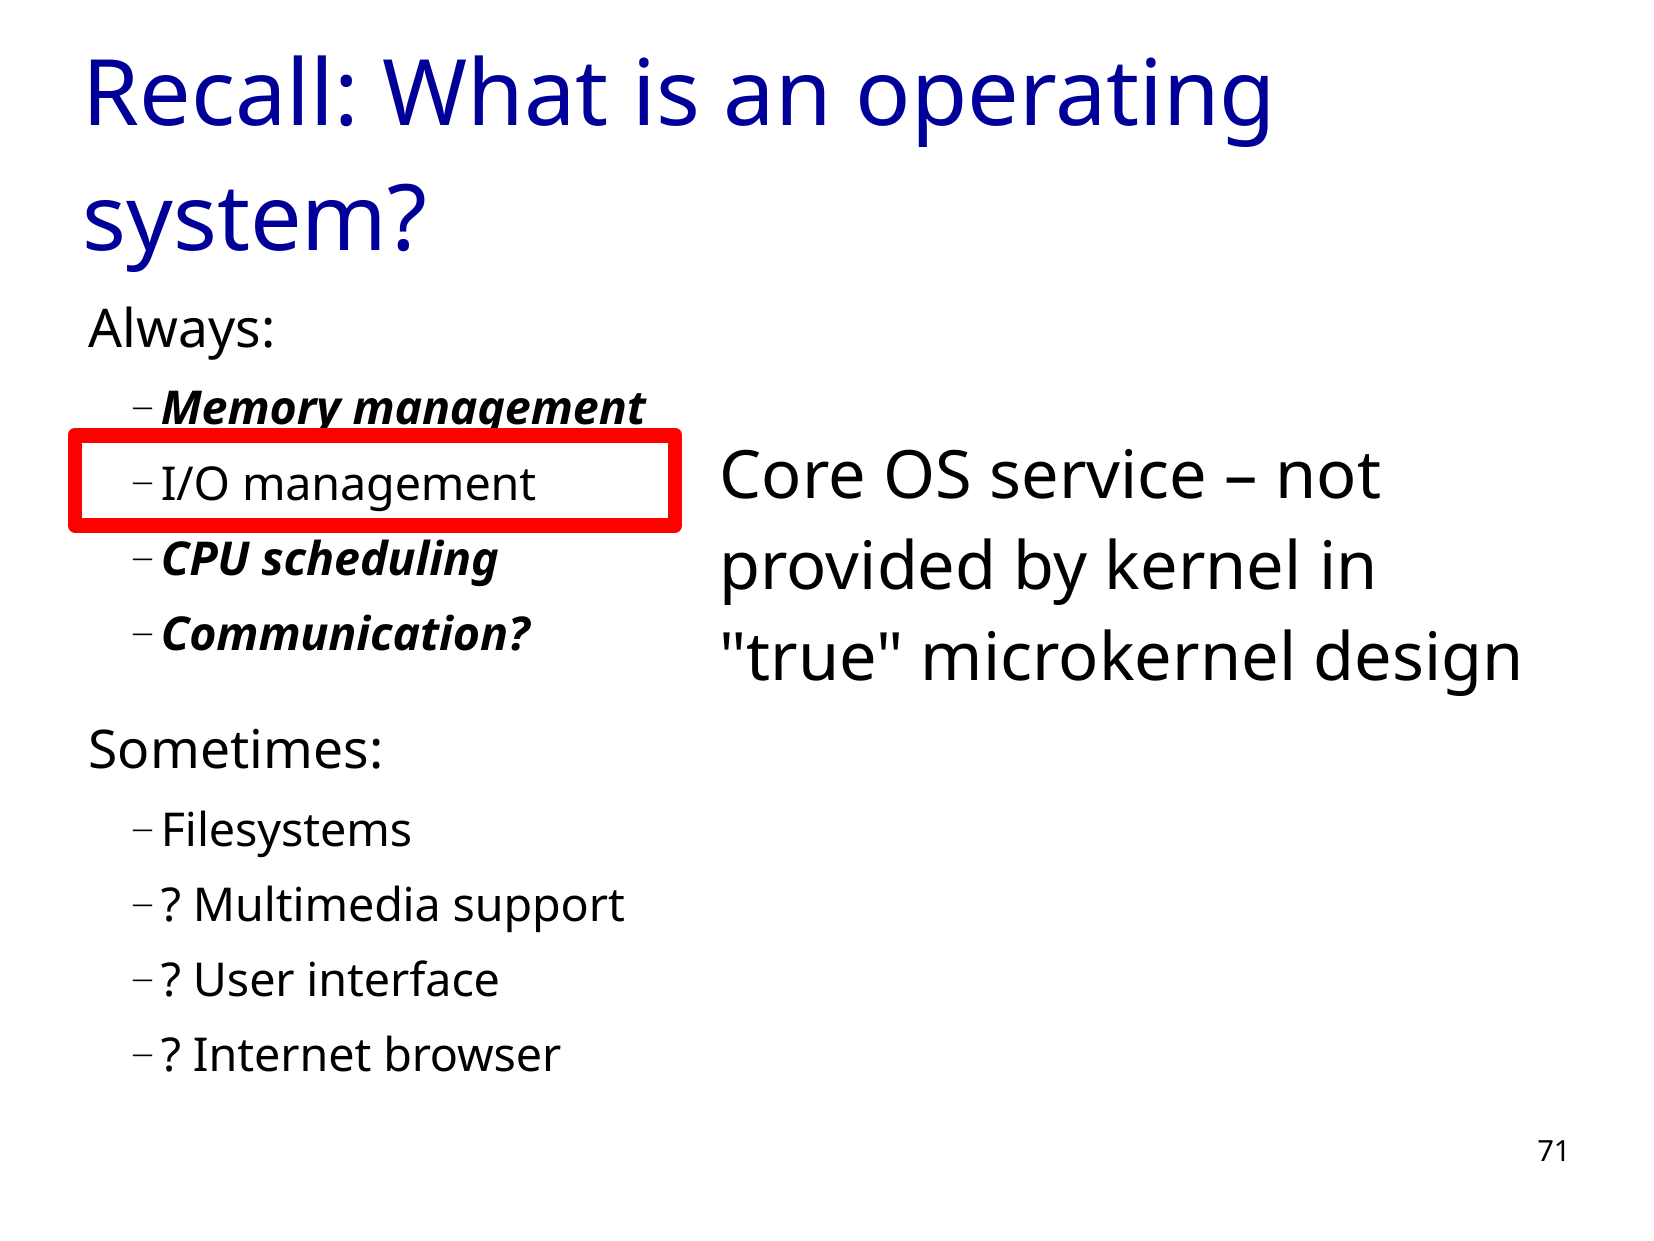

# Recall: What is an operating system?
Always:
Memory management
I/O management
CPU scheduling
Communication?
Sometimes:
Filesystems
? Multimedia support
? User interface
? Internet browser
Core OS service – not provided by kernel in
"true" microkernel design
71